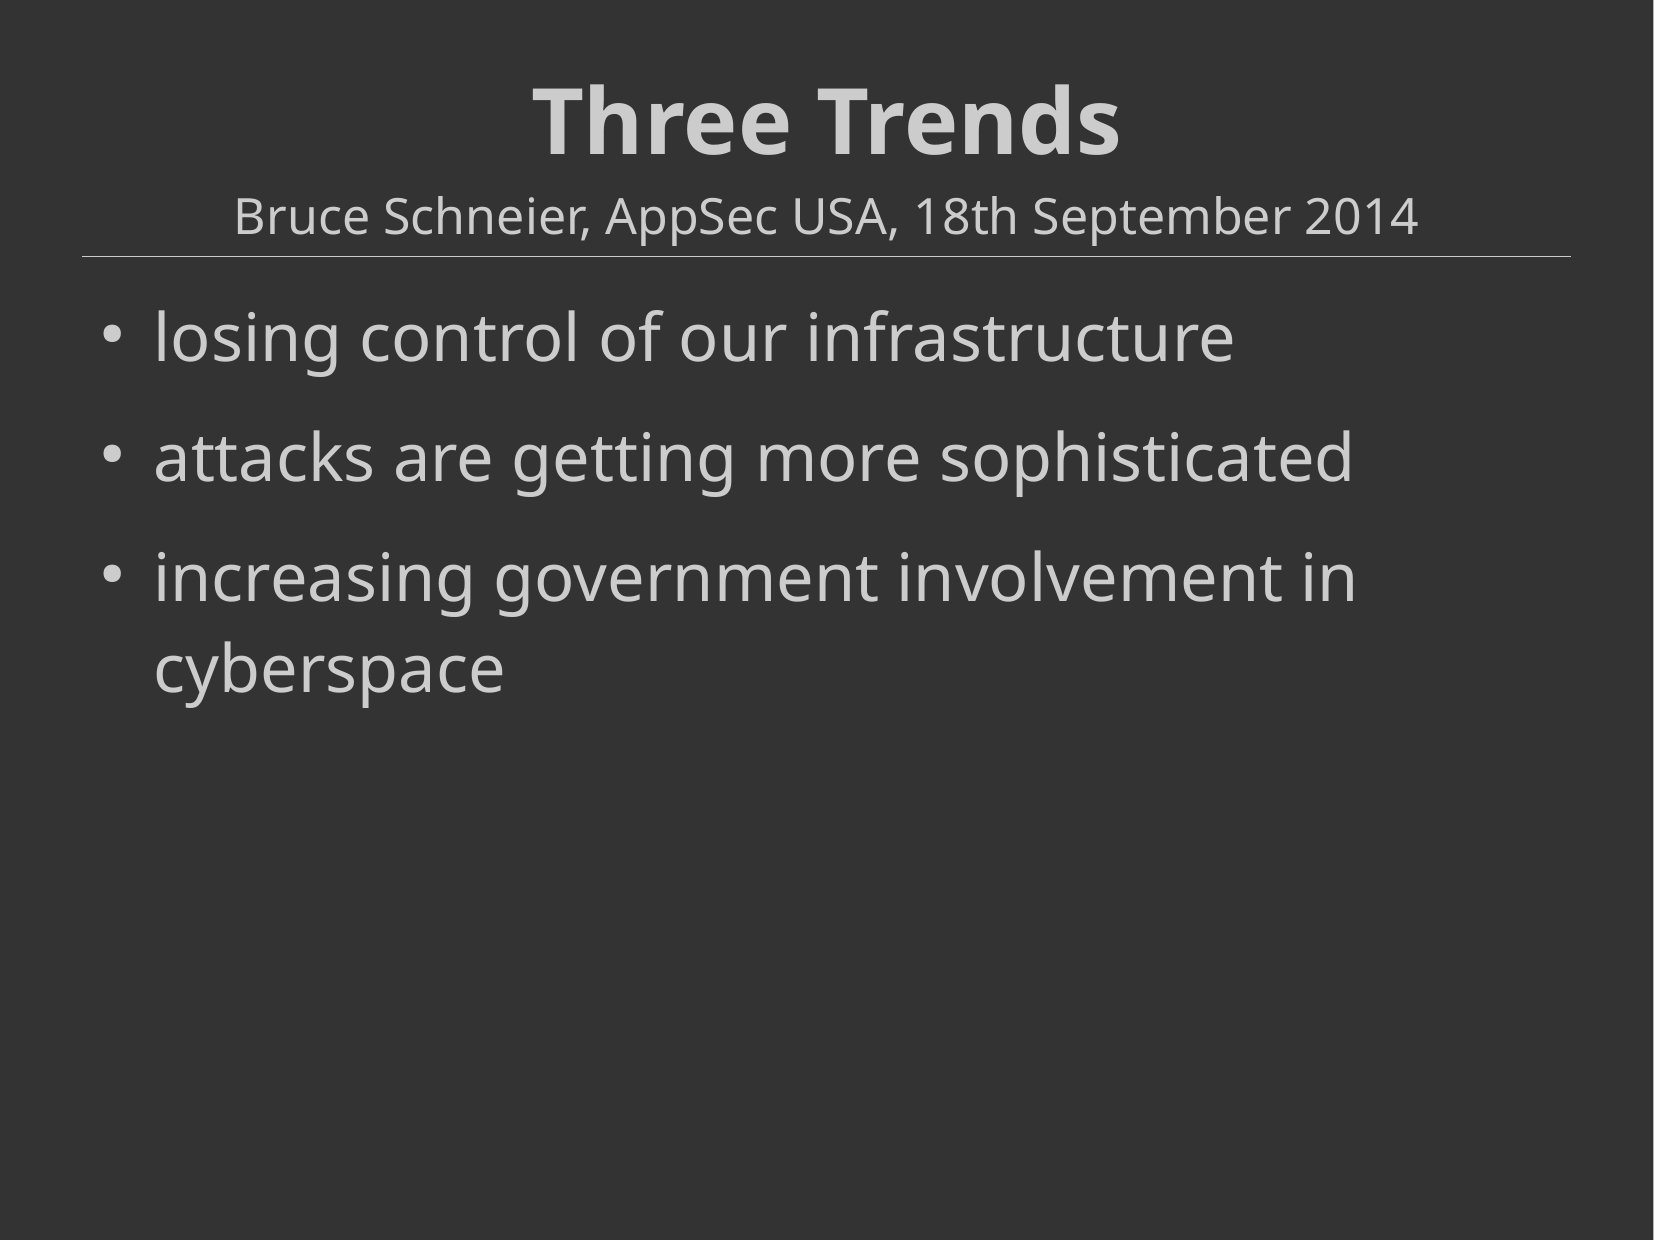

# Three Trends Bruce Schneier, AppSec USA, 18th September 2014
losing control of our infrastructure
attacks are getting more sophisticated
increasing government involvement in cyberspace